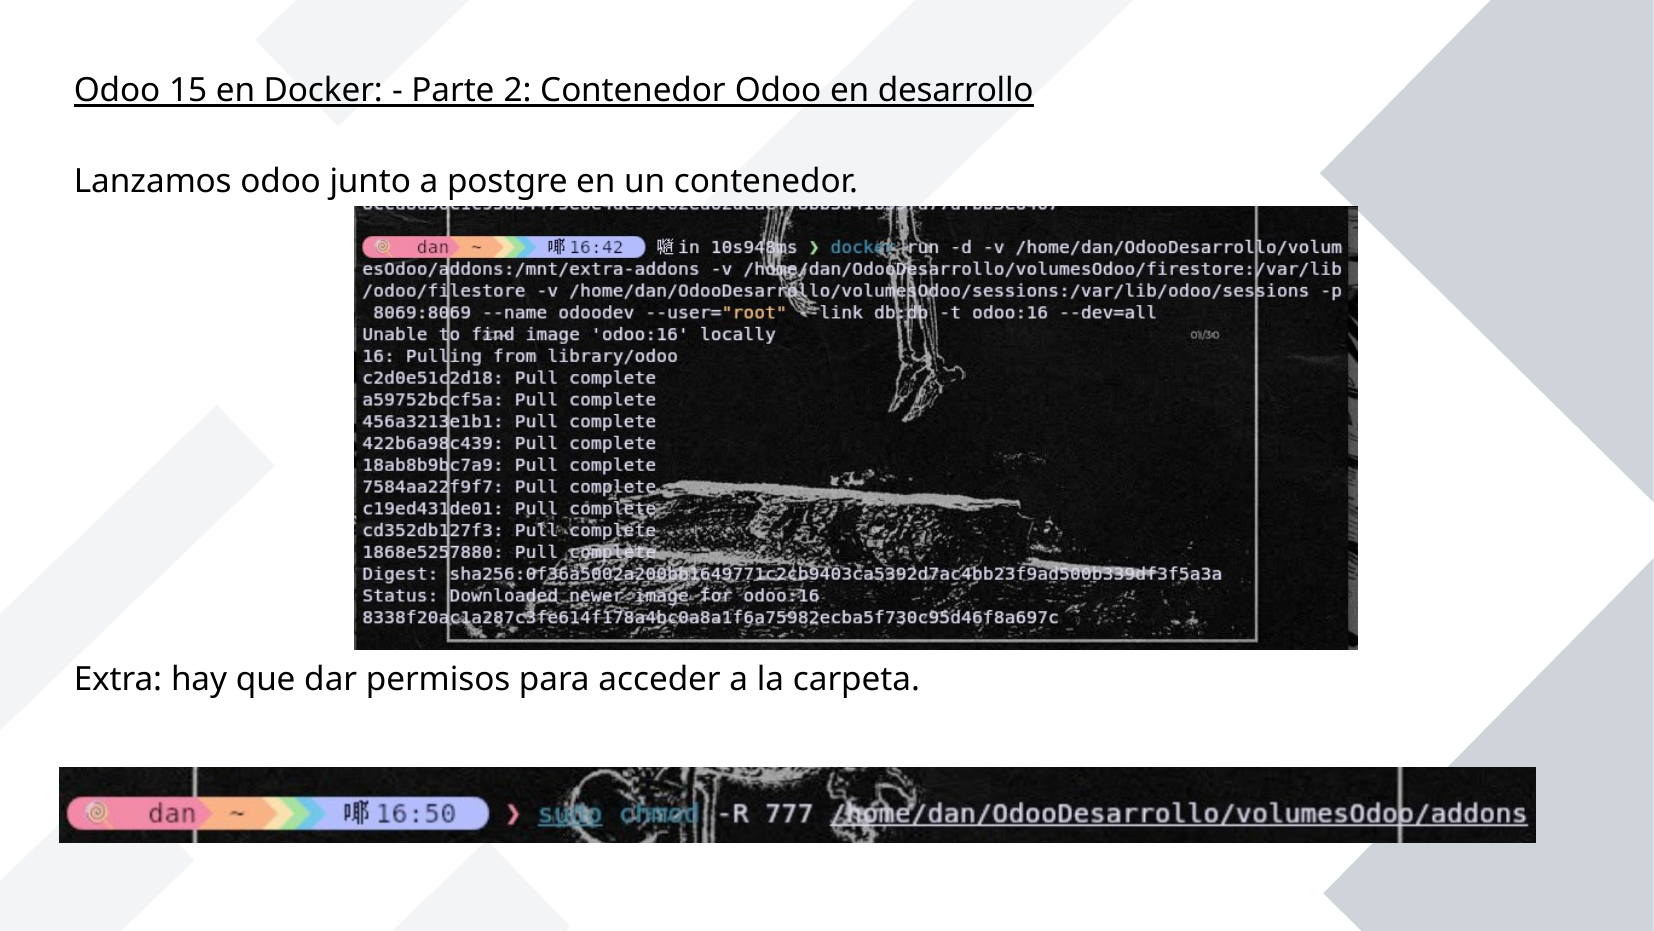

Odoo 15 en Docker: - Parte 2: Contenedor Odoo en desarrollo
Lanzamos odoo junto a postgre en un contenedor.
Extra: hay que dar permisos para acceder a la carpeta.